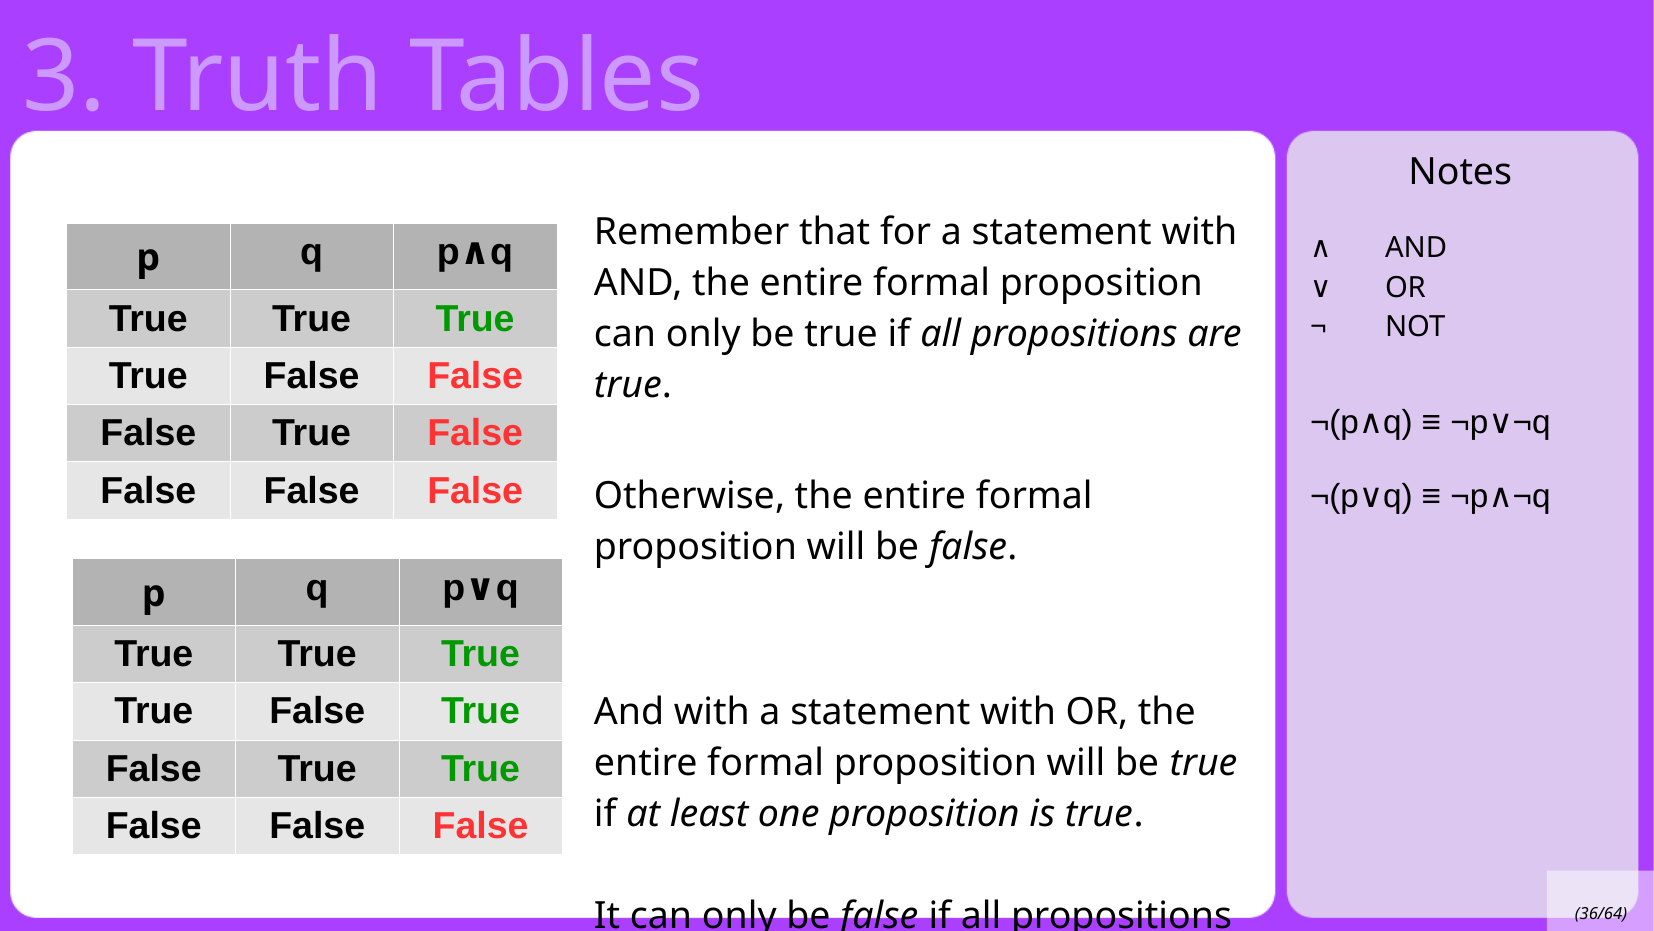

# 3. Truth Tables
Notes
Remember that for a statement with AND, the entire formal proposition can only be true if all propositions are true.
Otherwise, the entire formal proposition will be false.
And with a statement with OR, the entire formal proposition will be true if at least one proposition is true.
It can only be false if all propositions are false.
| p | q | p∧q |
| --- | --- | --- |
| True | True | True |
| True | False | False |
| False | True | False |
| False | False | False |
∧	AND
∨	OR
¬	NOT
¬(p∧q) ≡ ¬p∨¬q
¬(p∨q) ≡ ¬p∧¬q
| p | q | p∨q |
| --- | --- | --- |
| True | True | True |
| True | False | True |
| False | True | True |
| False | False | False |